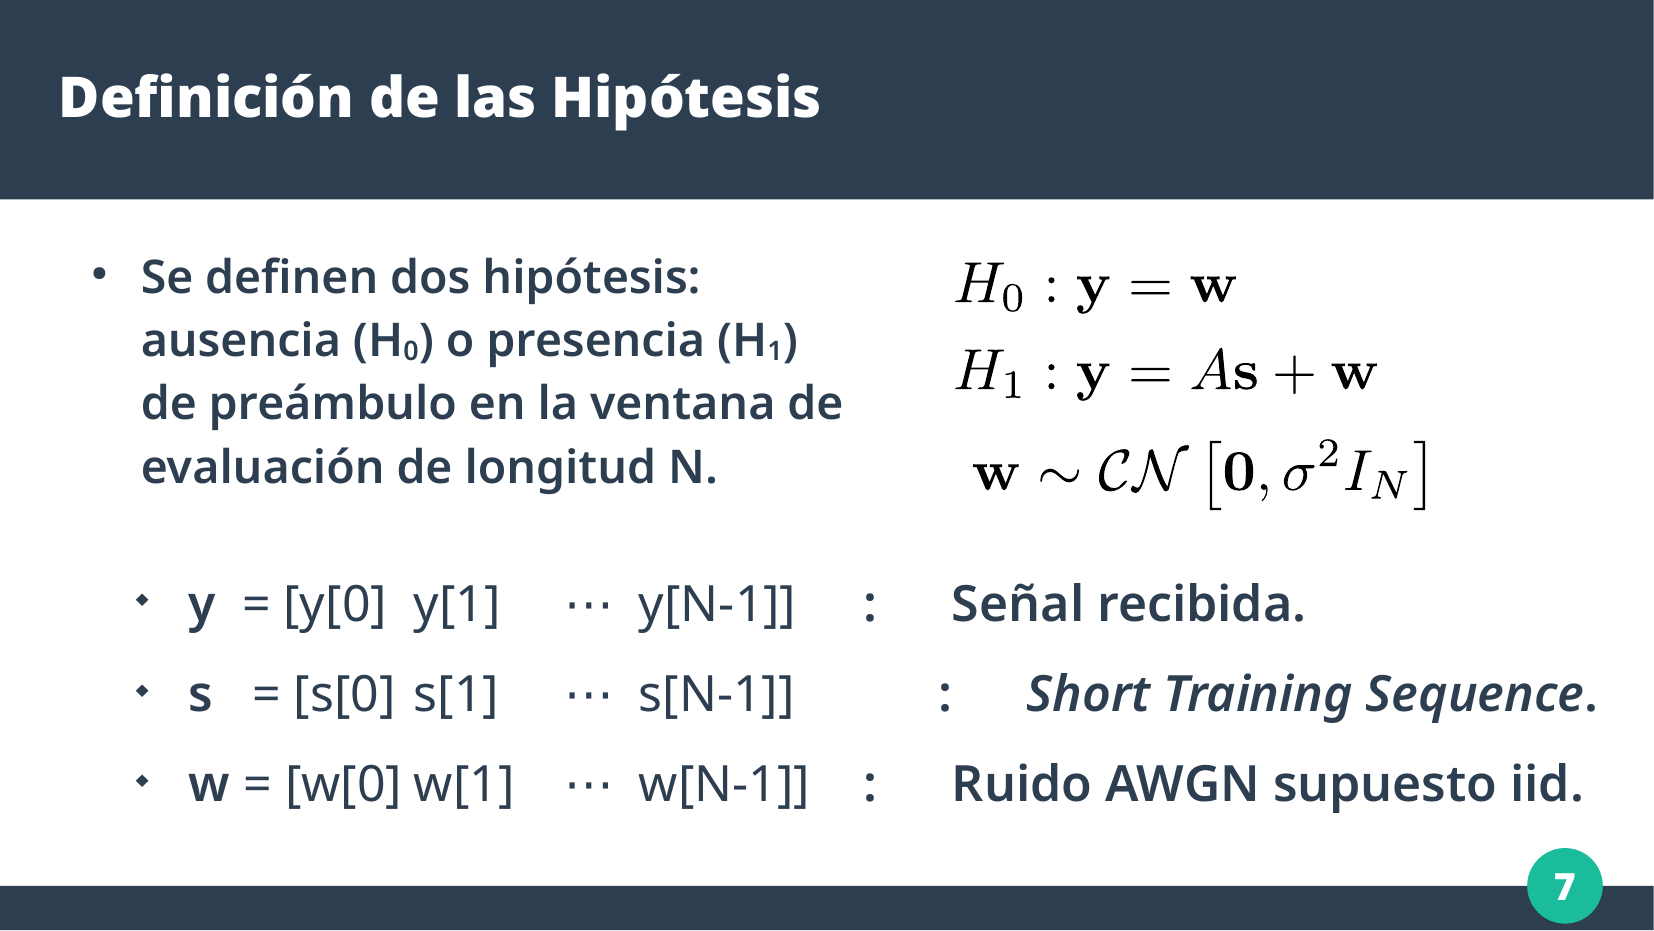

# Definición de las Hipótesis
Se definen dos hipótesis: ausencia (H0) o presencia (H1) de preámbulo en la ventana de evaluación de longitud N.
y = [y[0]	y[1]	⋯ 	y[N-1]] 	:	 Señal recibida.
s = [s[0]	s[1]	⋯ 	s[N-1]]		:	 Short Training Sequence.
w = [w[0]	w[1]	⋯ 	w[N-1]] 	:	 Ruido AWGN supuesto iid.